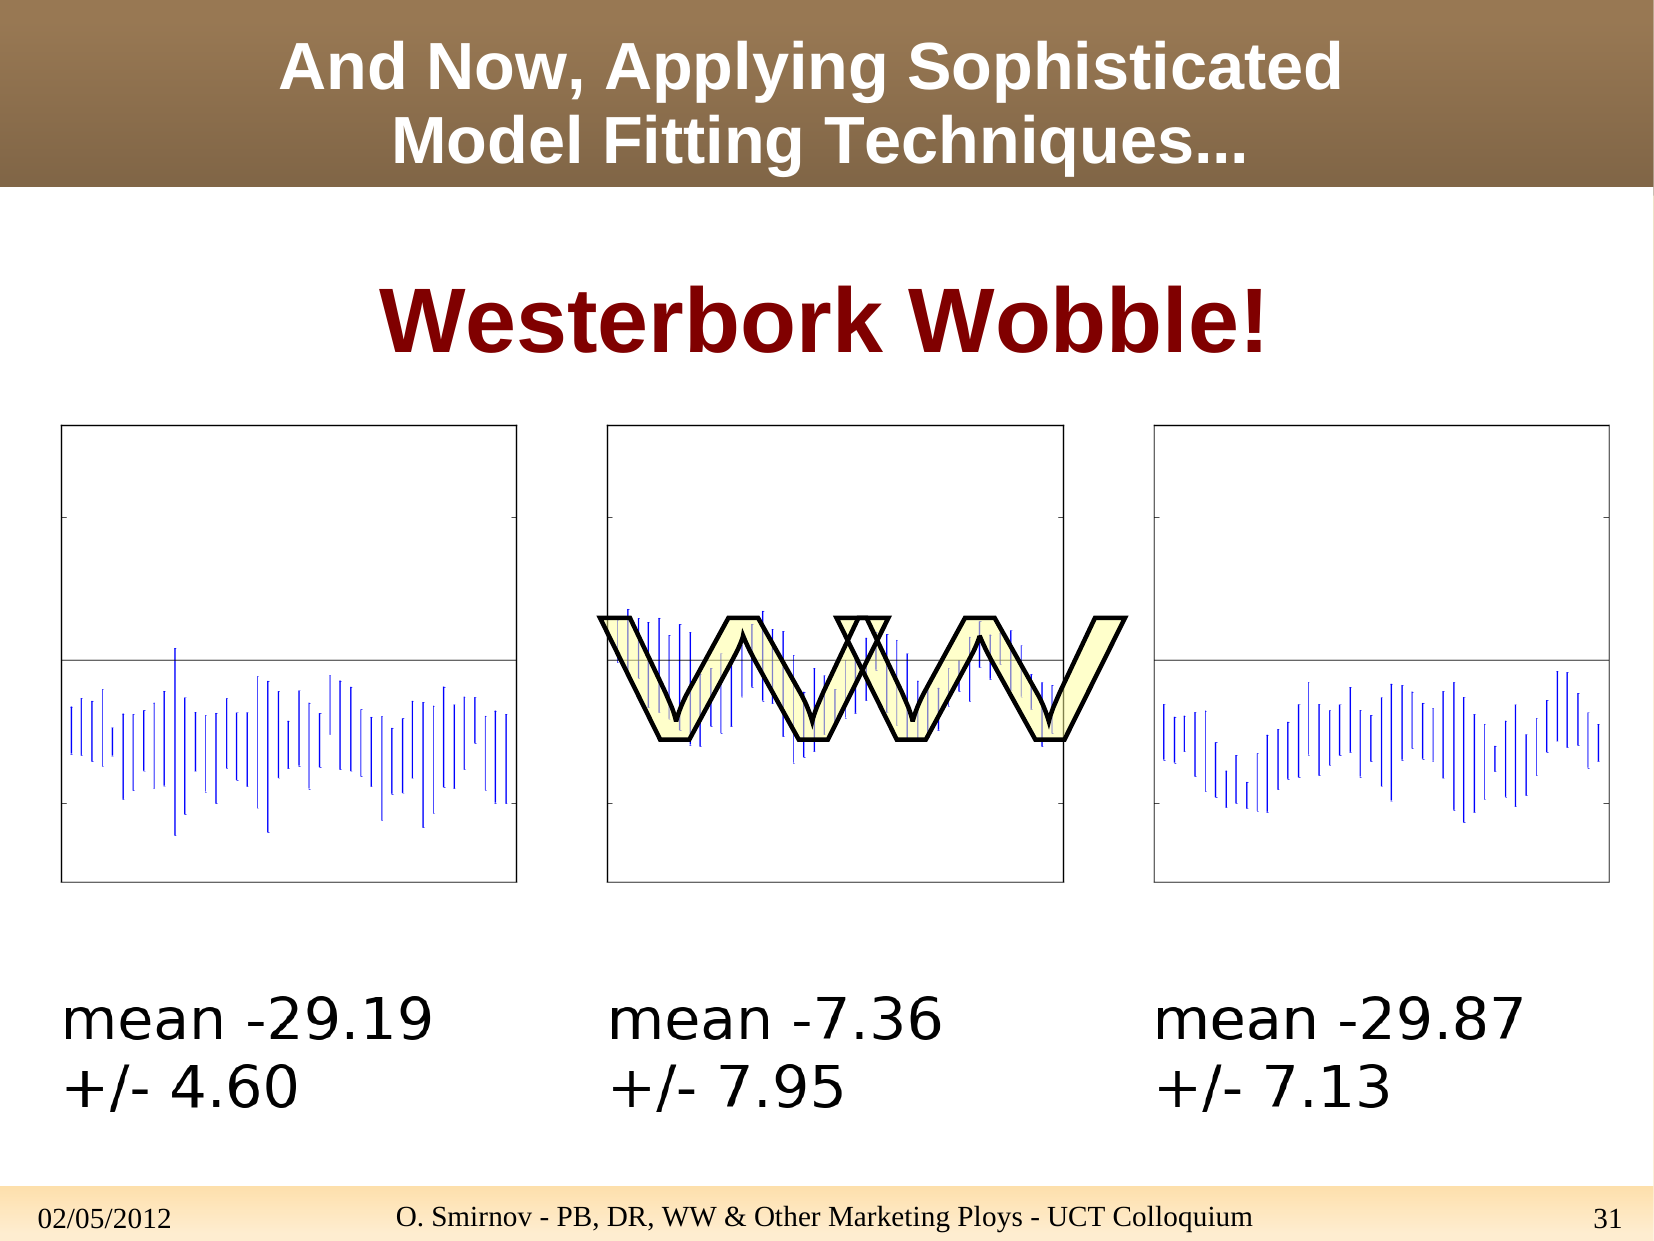

# And Now, Applying Sophisticated Model Fitting Techniques...
Westerbork Wobble!
WW
O. Smirnov - PB, DR, WW & Other Marketing Ploys - UCT Colloquium
02/05/2012
31